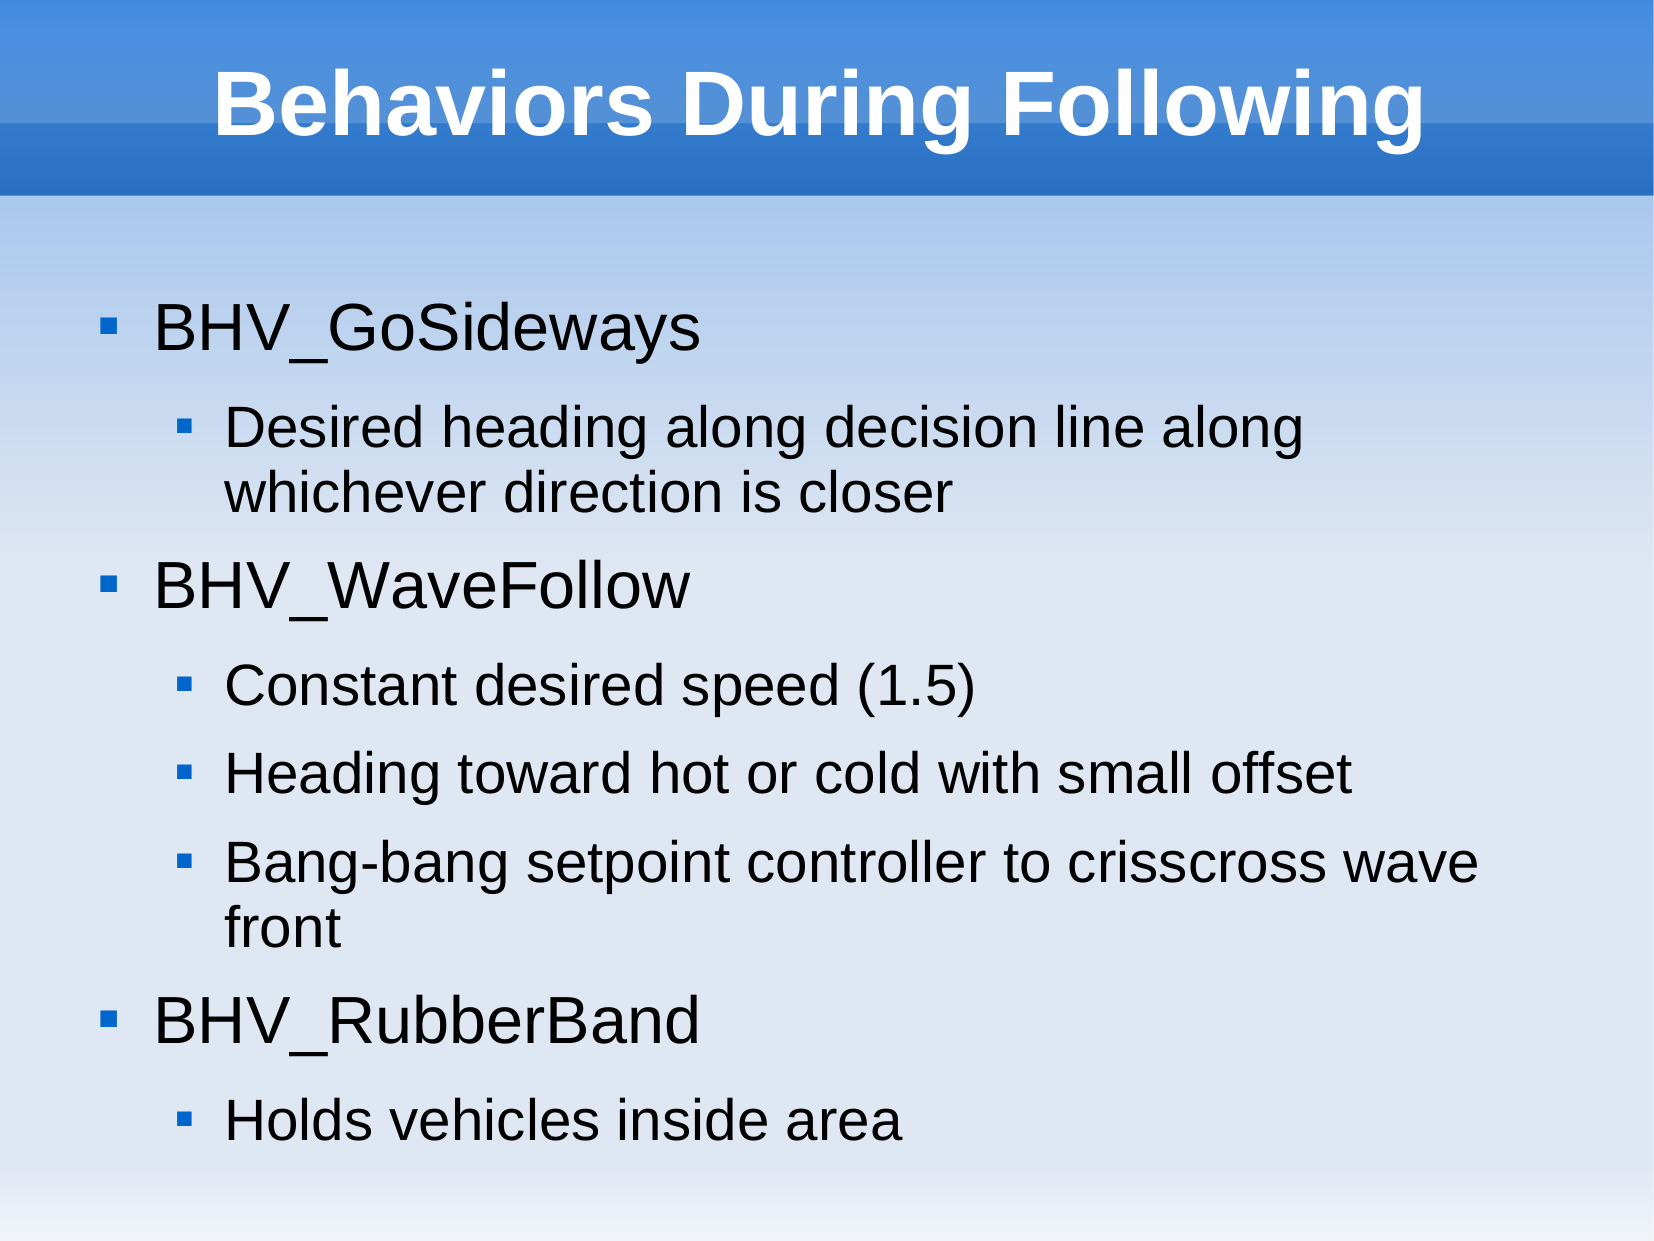

# Behaviors During Following
BHV_GoSideways
Desired heading along decision line along whichever direction is closer
BHV_WaveFollow
Constant desired speed (1.5)
Heading toward hot or cold with small offset
Bang-bang setpoint controller to crisscross wave front
BHV_RubberBand
Holds vehicles inside area